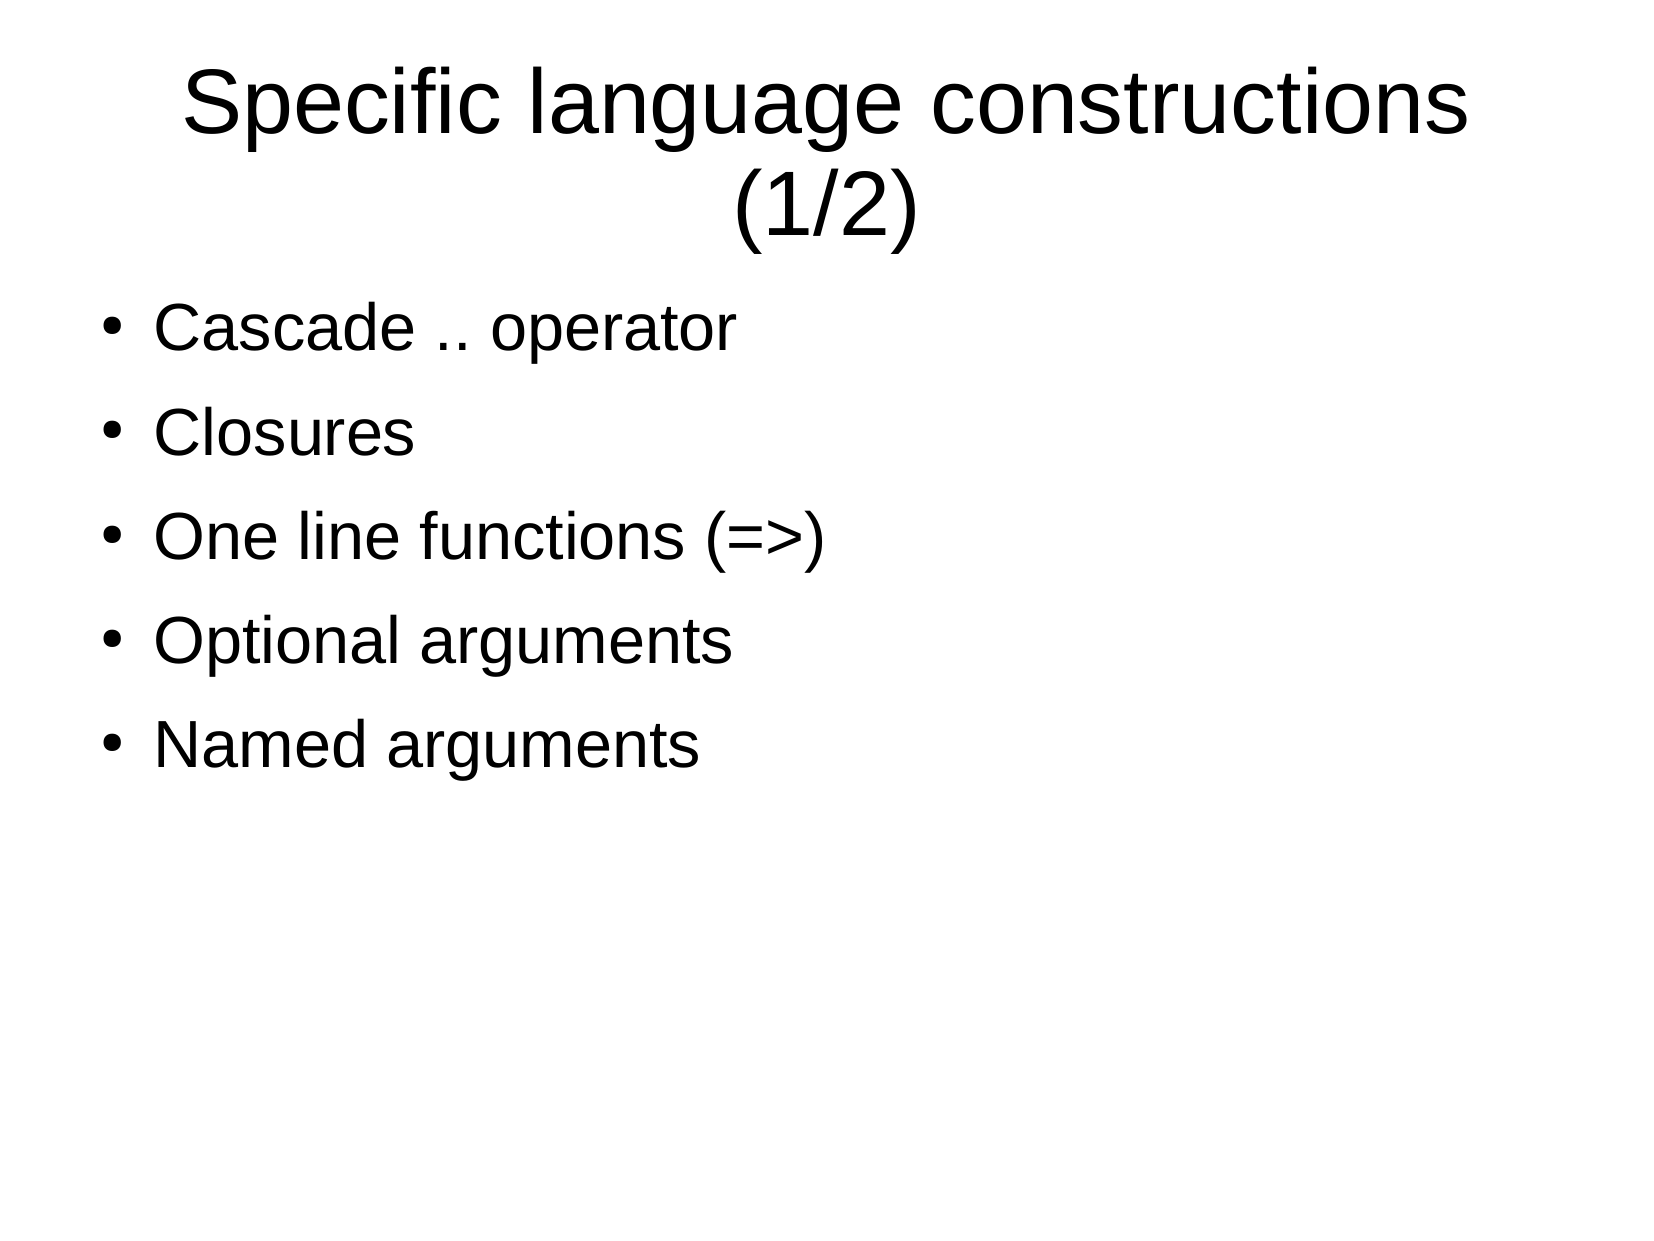

# Specific language constructions (1/2)
Cascade .. operator
Closures
One line functions (=>)
Optional arguments
Named arguments